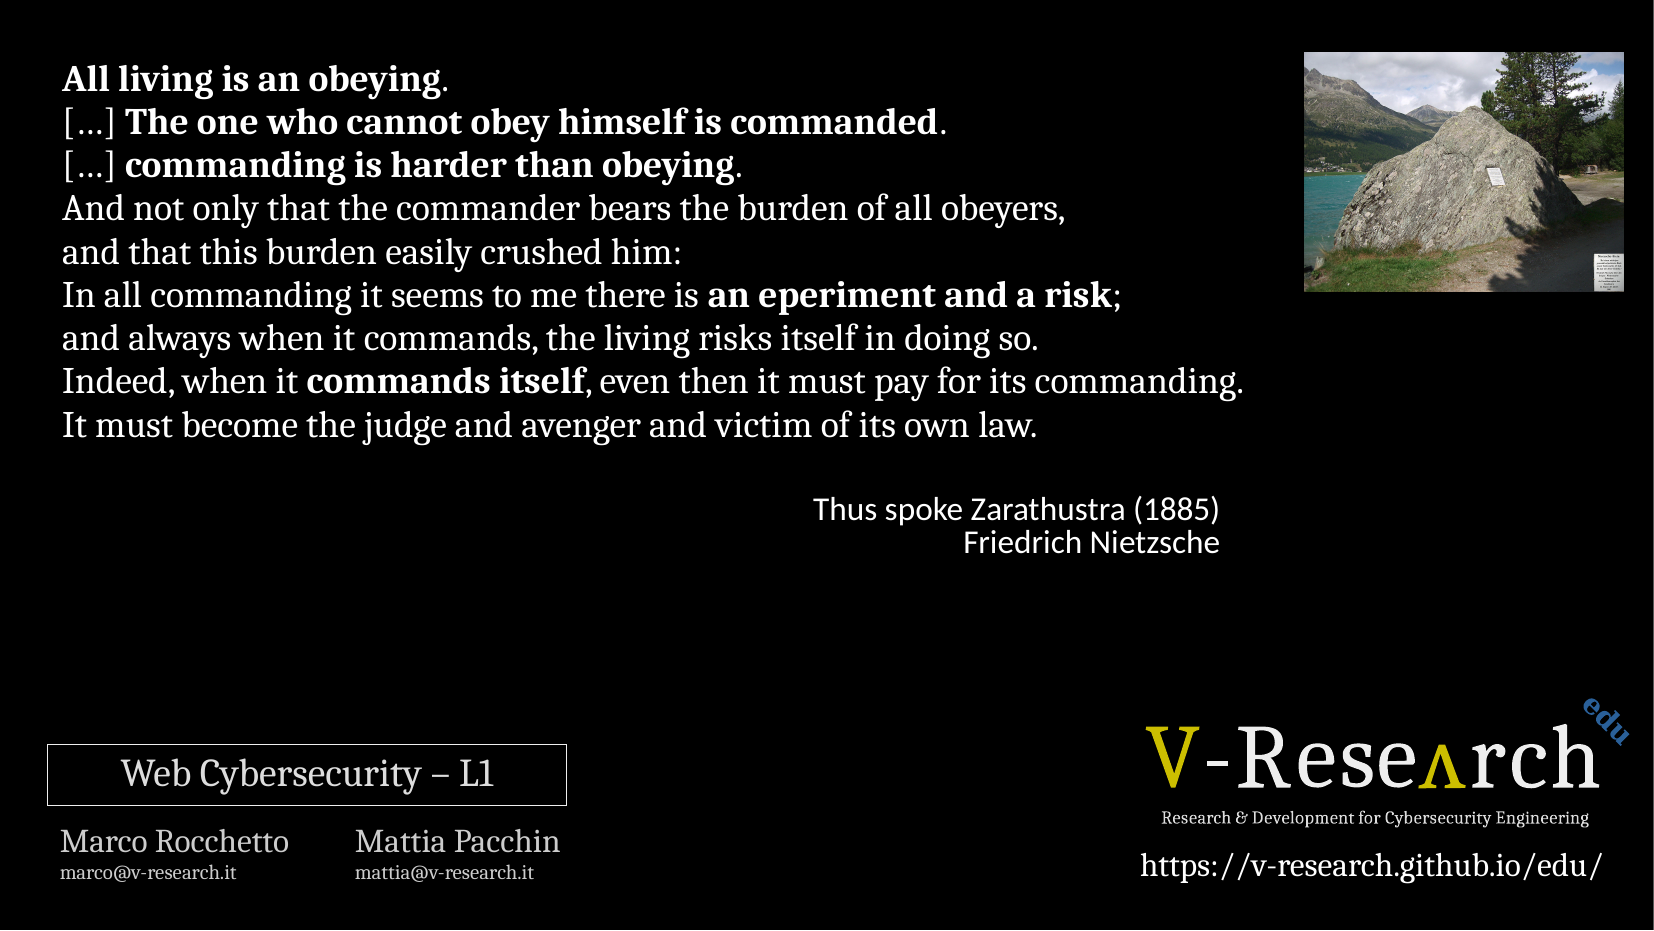

All living is an obeying.
[…] The one who cannot obey himself is commanded.
[…] commanding is harder than obeying.
And not only that the commander bears the burden of all obeyers,
and that this burden easily crushed him:
In all commanding it seems to me there is an eperiment and a risk;
and always when it commands, the living risks itself in doing so.
Indeed, when it commands itself, even then it must pay for its commanding.
It must become the judge and avenger and victim of its own law.
Thus spoke Zarathustra (1885)
Friedrich Nietzsche
Web Cybersecurity – L1
Marco Rocchetto	Mattia Pacchin
marco@v-research.it 		mattia@v-research.it
https://v-research.github.io/edu/